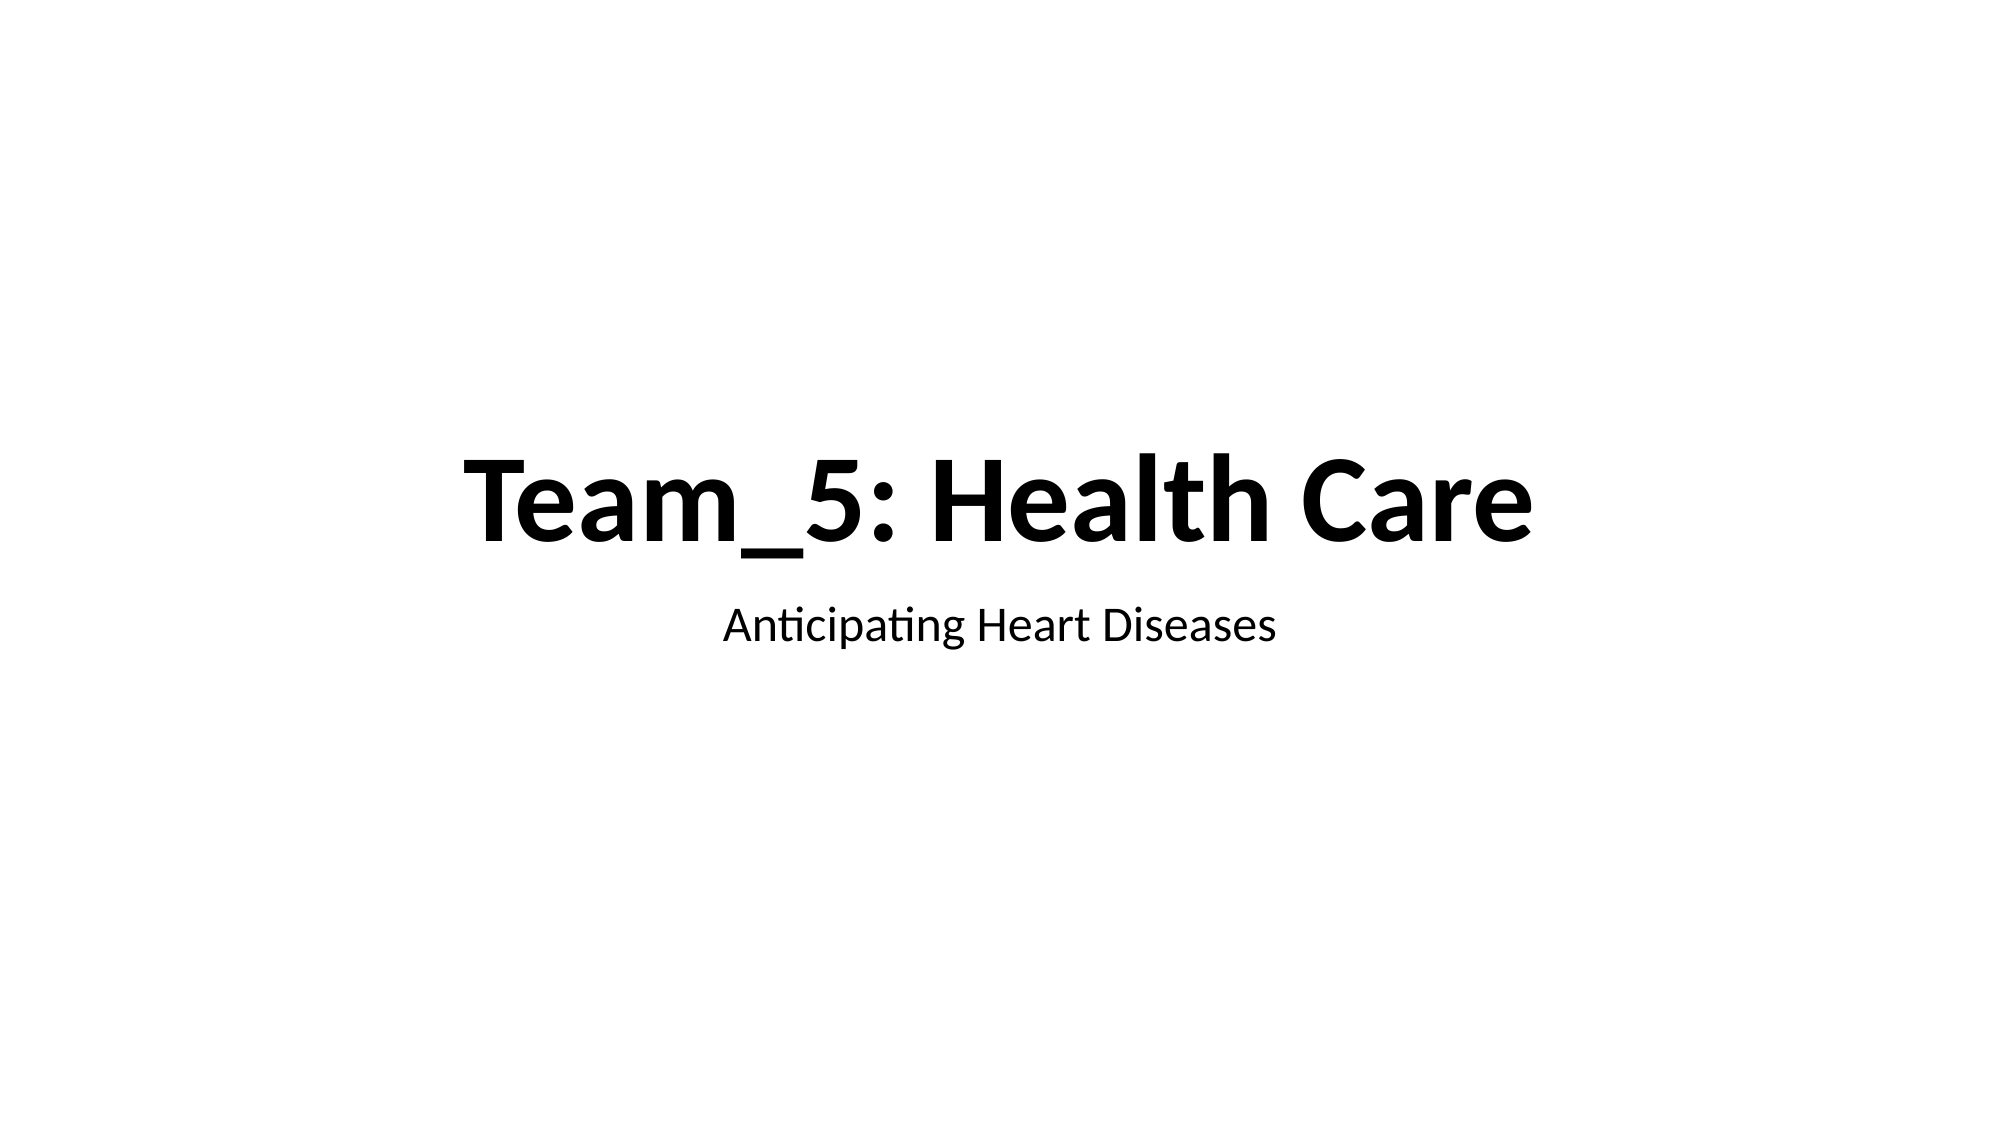

# Team_5: Health Care
Anticipating Heart Diseases